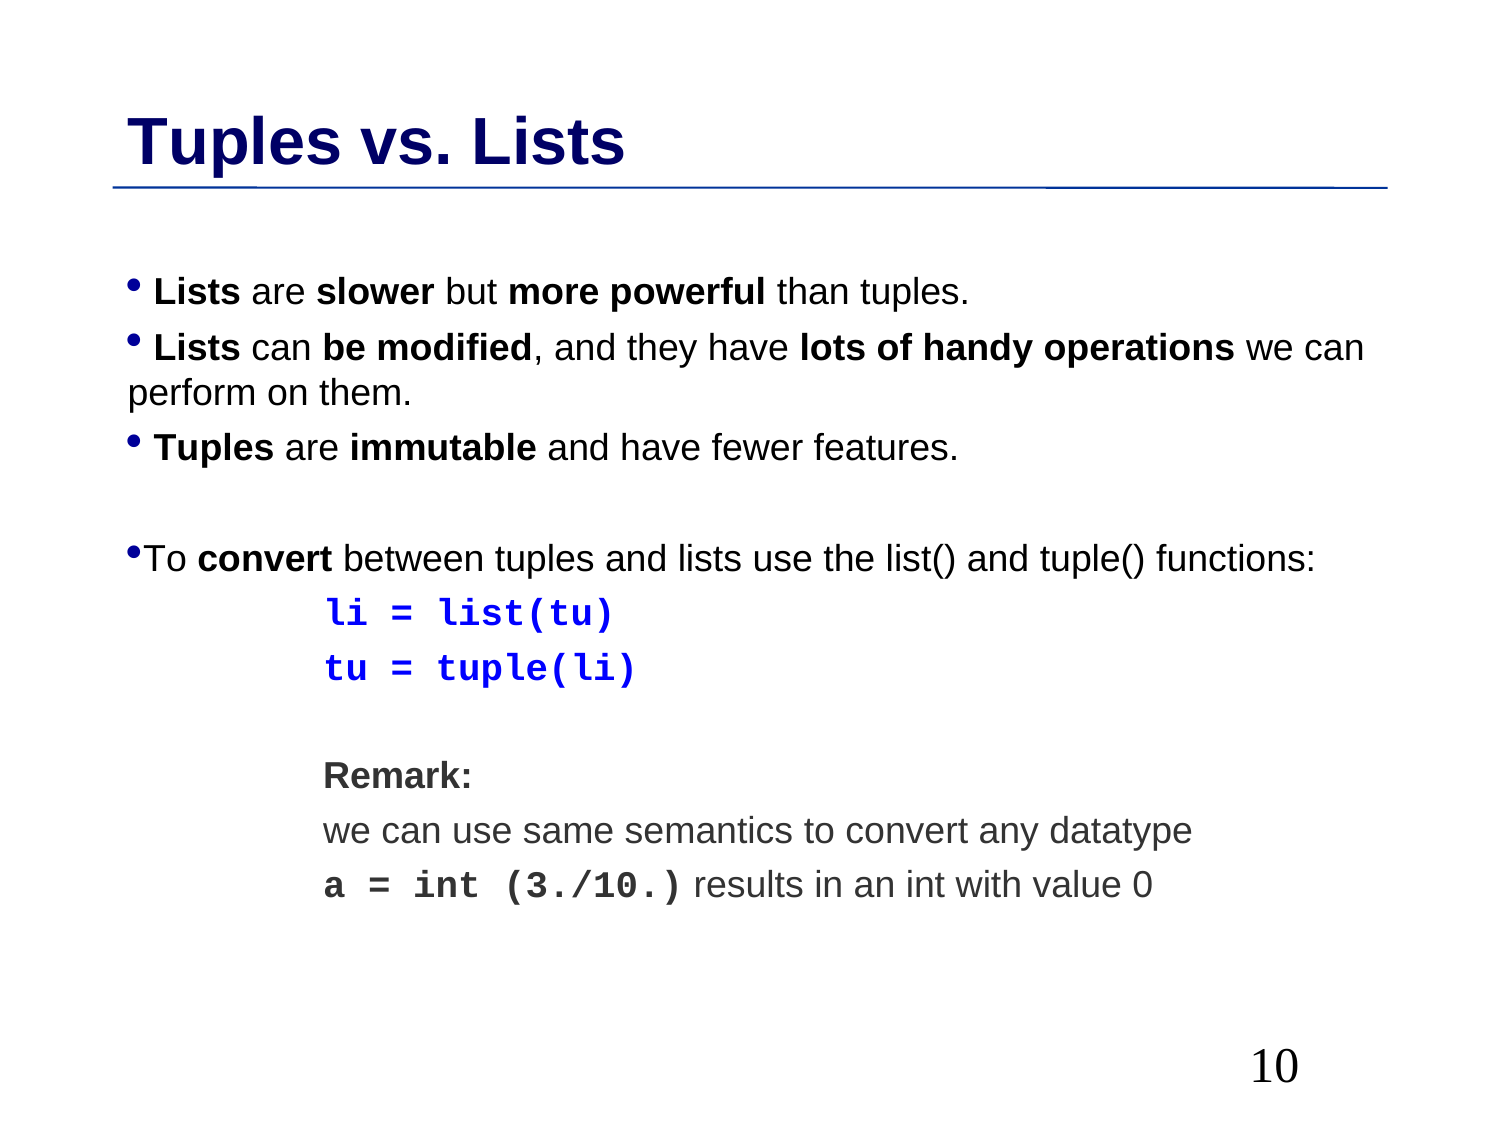

# Tuples vs. Lists
 Lists are slower but more powerful than tuples.
 Lists can be modified, and they have lots of handy operations we can perform on them.
 Tuples are immutable and have fewer features.
To convert between tuples and lists use the list() and tuple() functions:
li = list(tu)
tu = tuple(li)
Remark:
we can use same semantics to convert any datatype
a = int (3./10.) results in an int with value 0